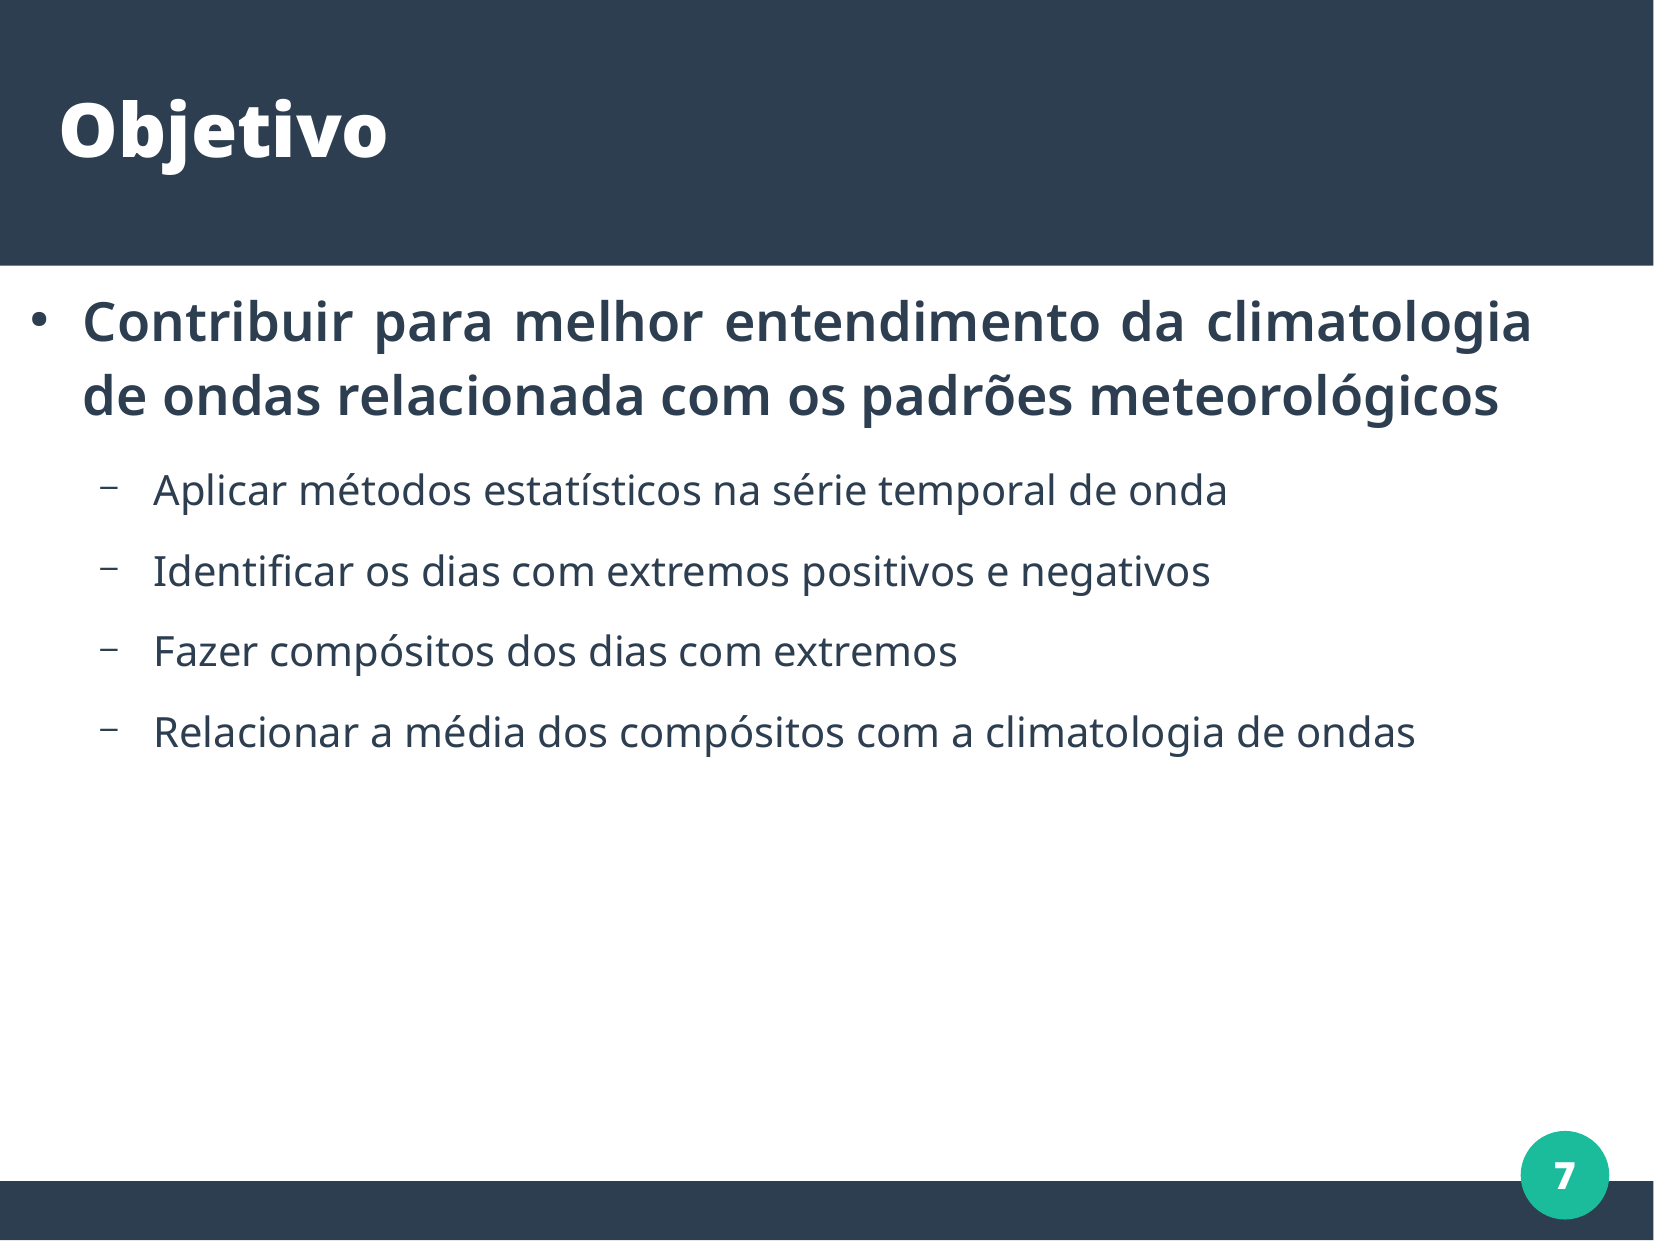

# Objetivo
Contribuir para melhor entendimento da climatologia de ondas relacionada com os padrões meteorológicos
Aplicar métodos estatísticos na série temporal de onda
Identificar os dias com extremos positivos e negativos
Fazer compósitos dos dias com extremos
Relacionar a média dos compósitos com a climatologia de ondas
7